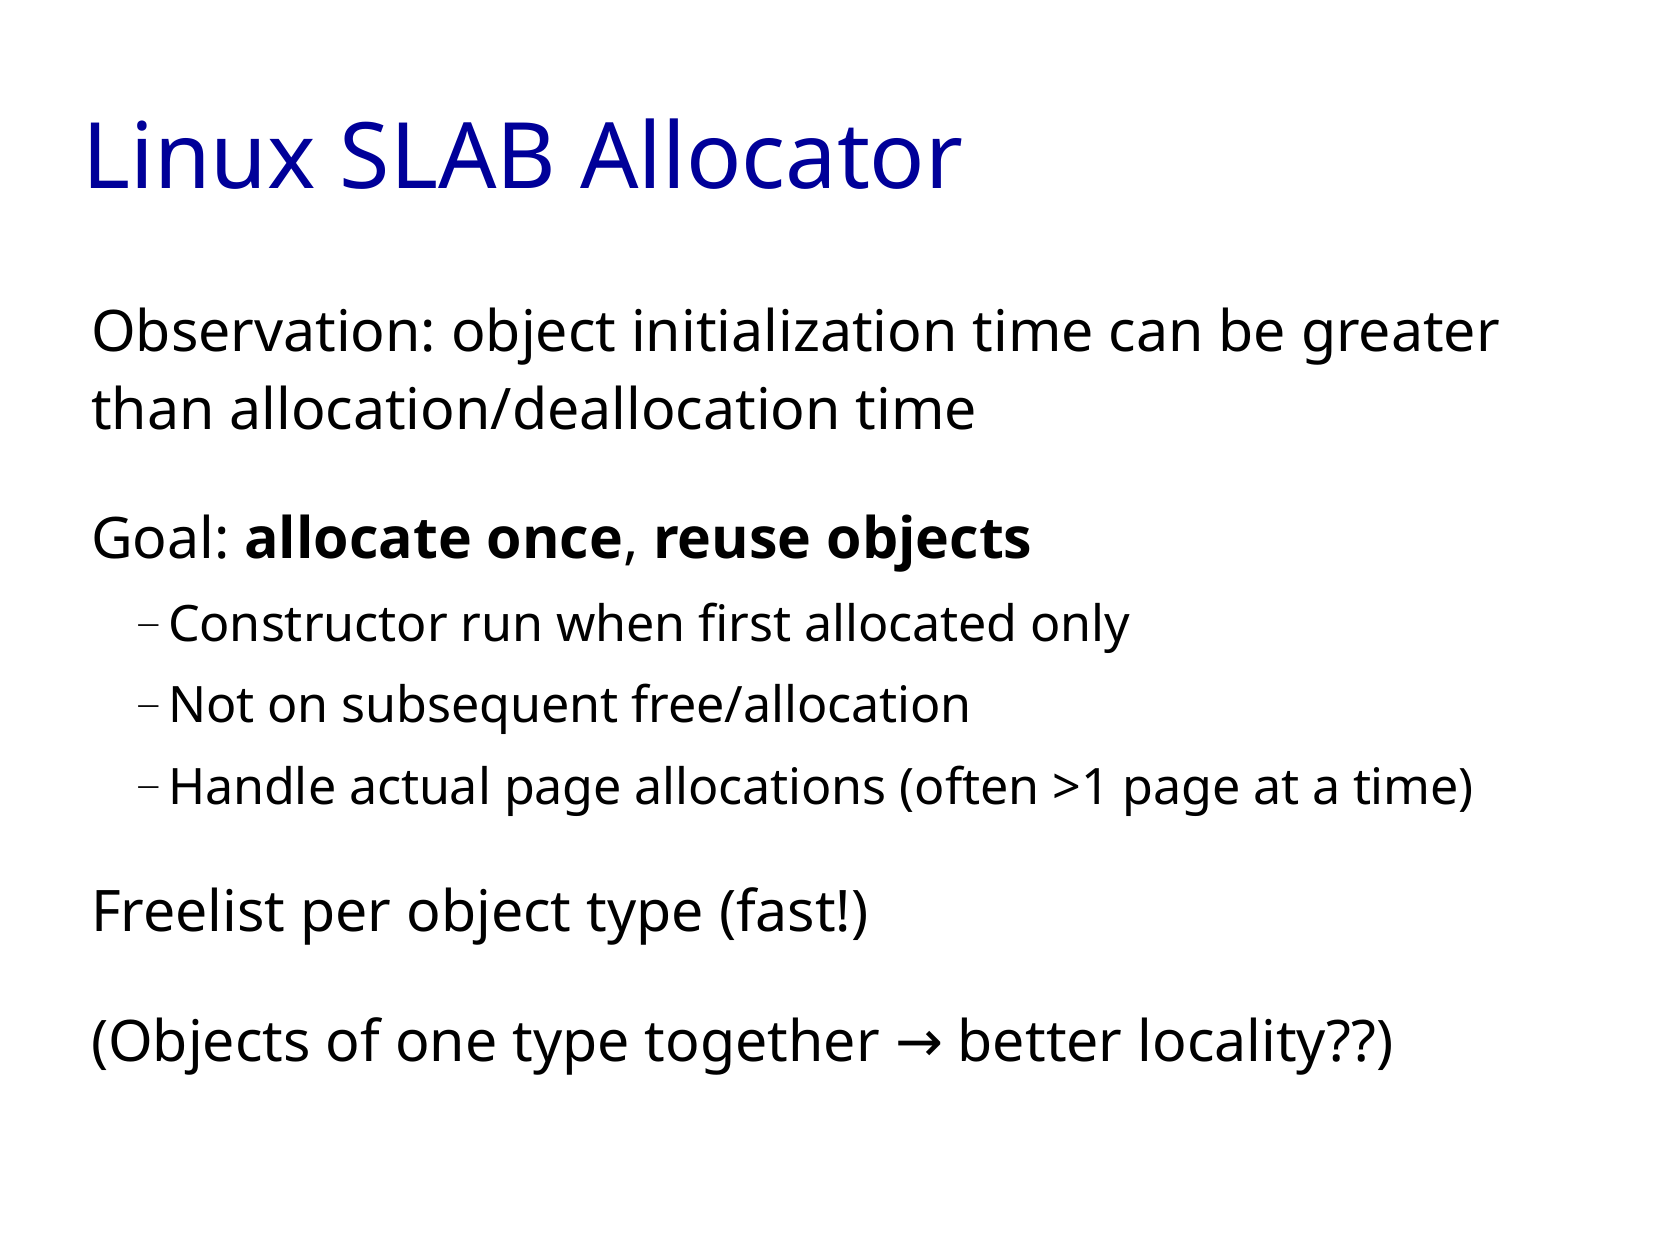

# Linux SLAB Allocator
Observation: object initialization time can be greater than allocation/deallocation time
Goal: allocate once, reuse objects
Constructor run when first allocated only
Not on subsequent free/allocation
Handle actual page allocations (often >1 page at a time)
Freelist per object type (fast!)
(Objects of one type together → better locality??)